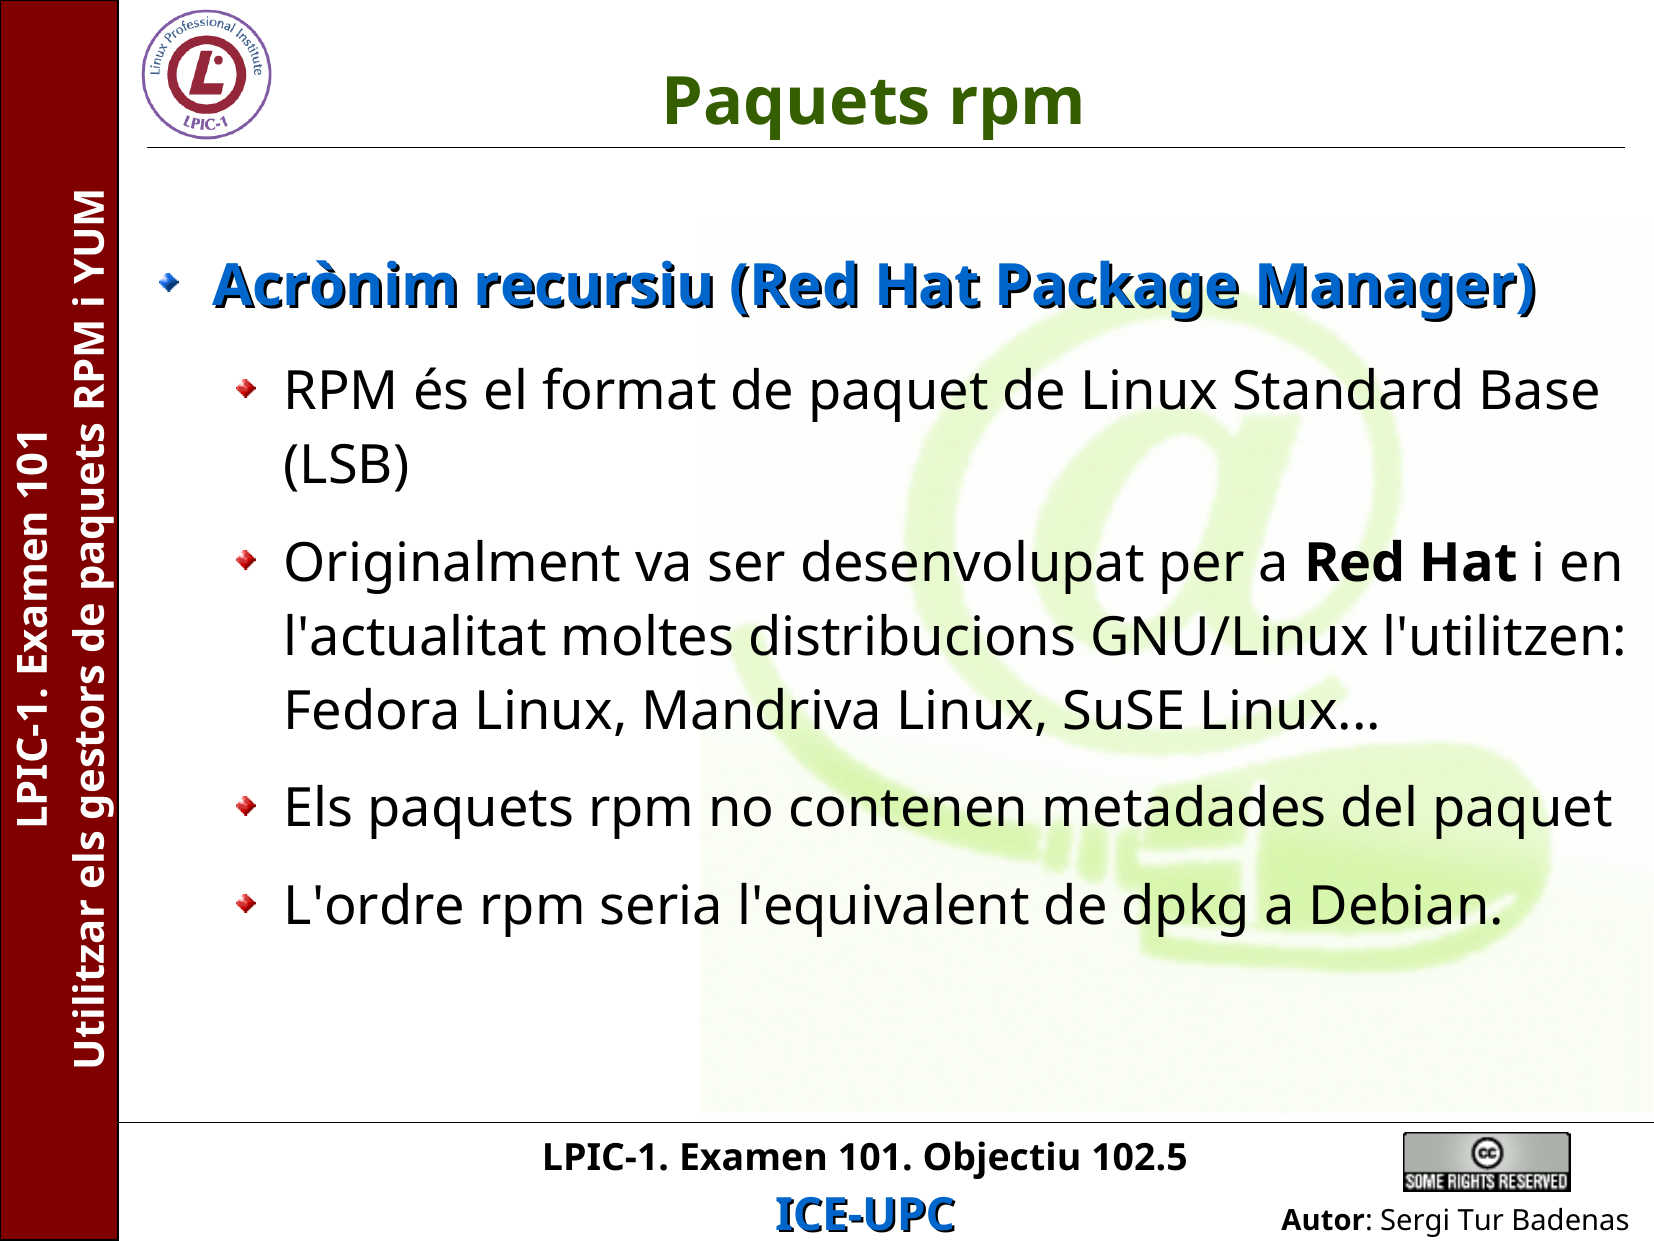

# Paquets rpm
Acrònim recursiu (Red Hat Package Manager)
RPM és el format de paquet de Linux Standard Base (LSB)
Originalment va ser desenvolupat per a Red Hat i en l'actualitat moltes distribucions GNU/Linux l'utilitzen: Fedora Linux, Mandriva Linux, SuSE Linux...
Els paquets rpm no contenen metadades del paquet
L'ordre rpm seria l'equivalent de dpkg a Debian.